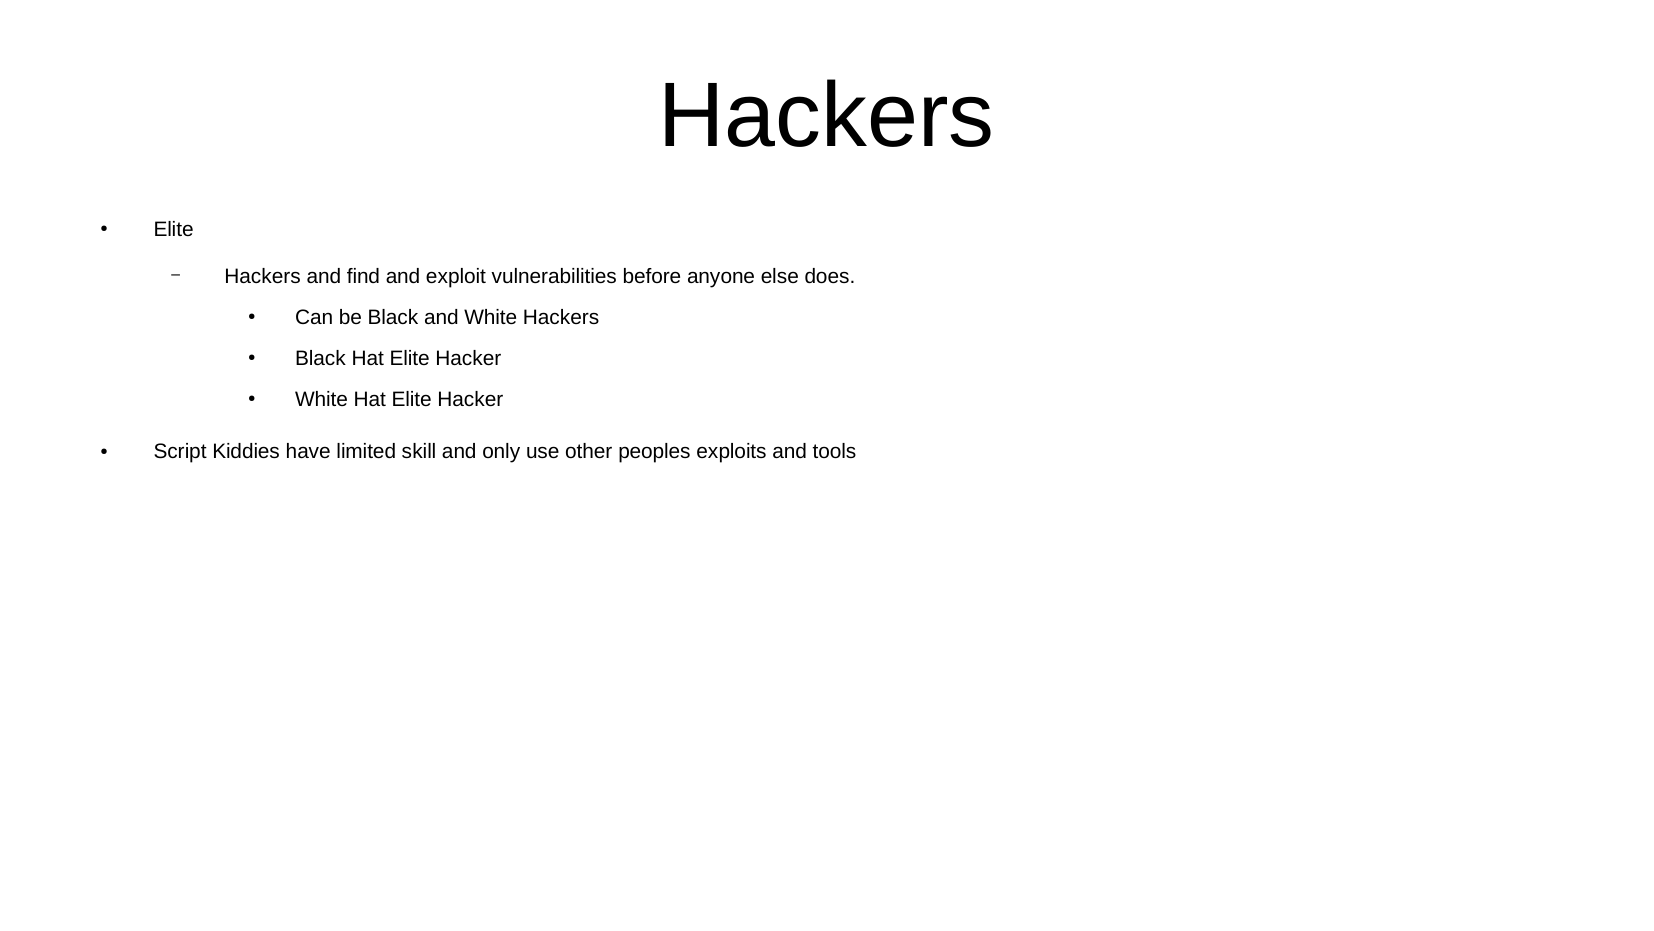

# Hackers
Elite
Hackers and find and exploit vulnerabilities before anyone else does.
Can be Black and White Hackers
Black Hat Elite Hacker
White Hat Elite Hacker
Script Kiddies have limited skill and only use other peoples exploits and tools